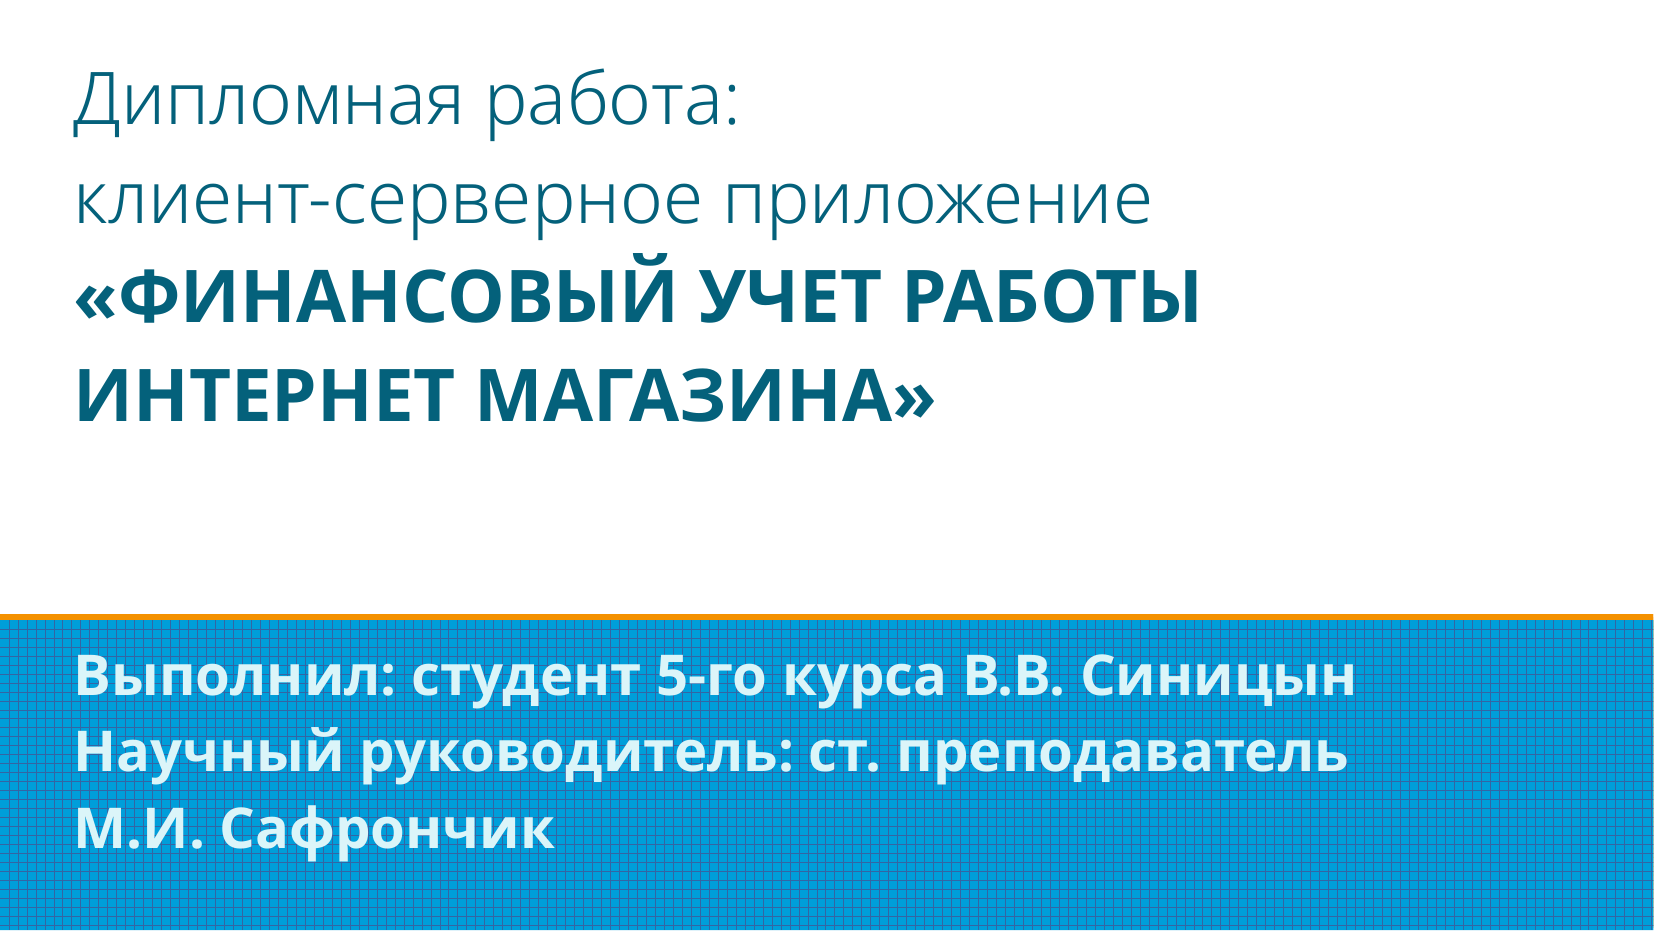

# Дипломная работа: клиент-серверное приложение «ФИНАНСОВЫЙ УЧЕТ РАБОТЫ ИНТЕРНЕТ МАГАЗИНА»
Выполнил: студент 5-го курса В.В. Синицын
Научный руководитель: ст. преподаватель
М.И. Сафрончик